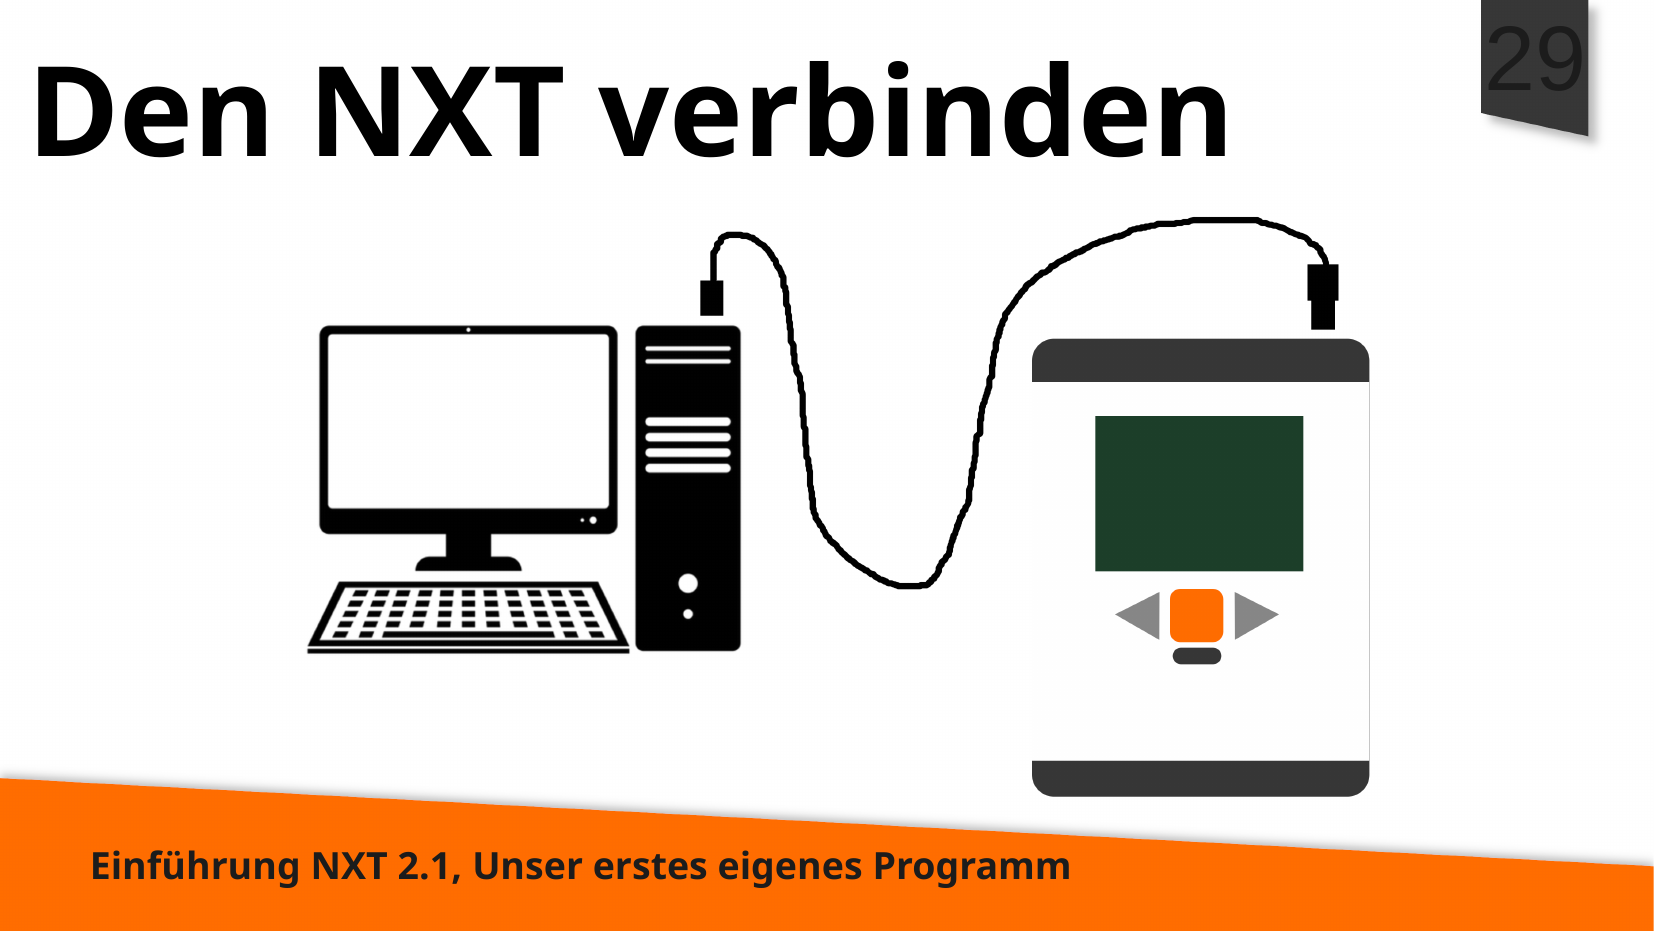

29
# Den NXT verbinden
Einführung NXT 2.1, Unser erstes eigenes Programm